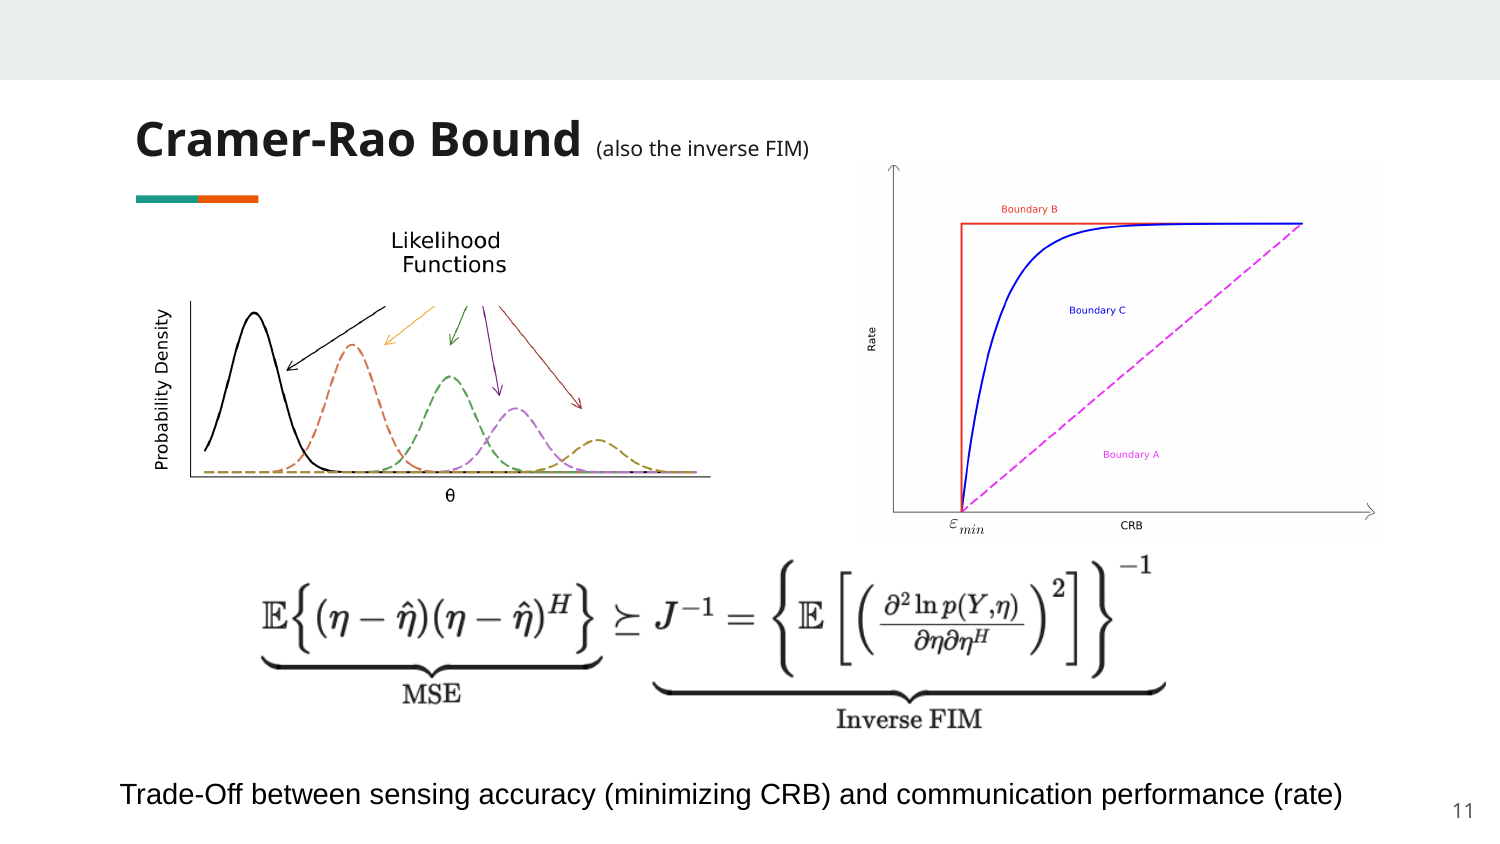

# Cramer-Rao Bound (also the inverse FIM)
Trade-Off between sensing accuracy (minimizing CRB) and communication performance (rate)